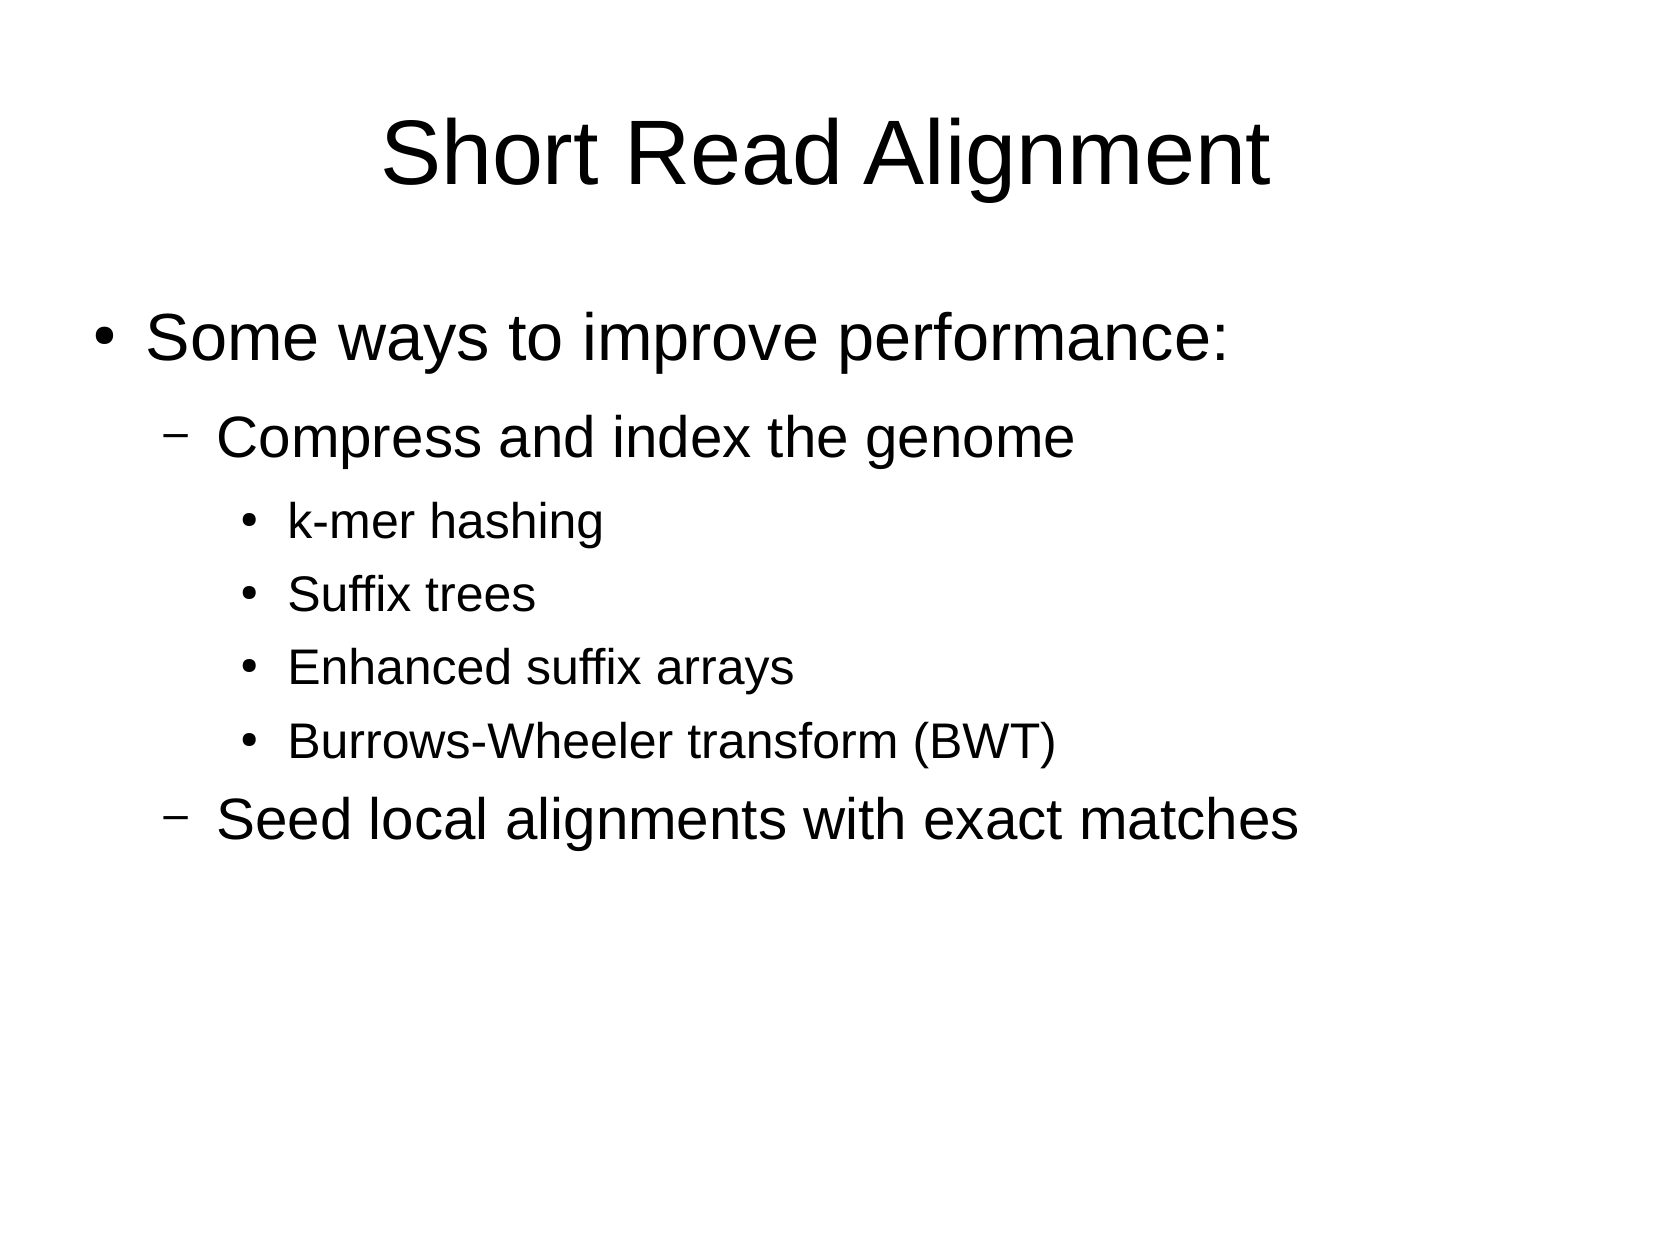

# Short Read Alignment
Some ways to improve performance:
Compress and index the genome
k-mer hashing
Suffix trees
Enhanced suffix arrays
Burrows-Wheeler transform (BWT)
Seed local alignments with exact matches